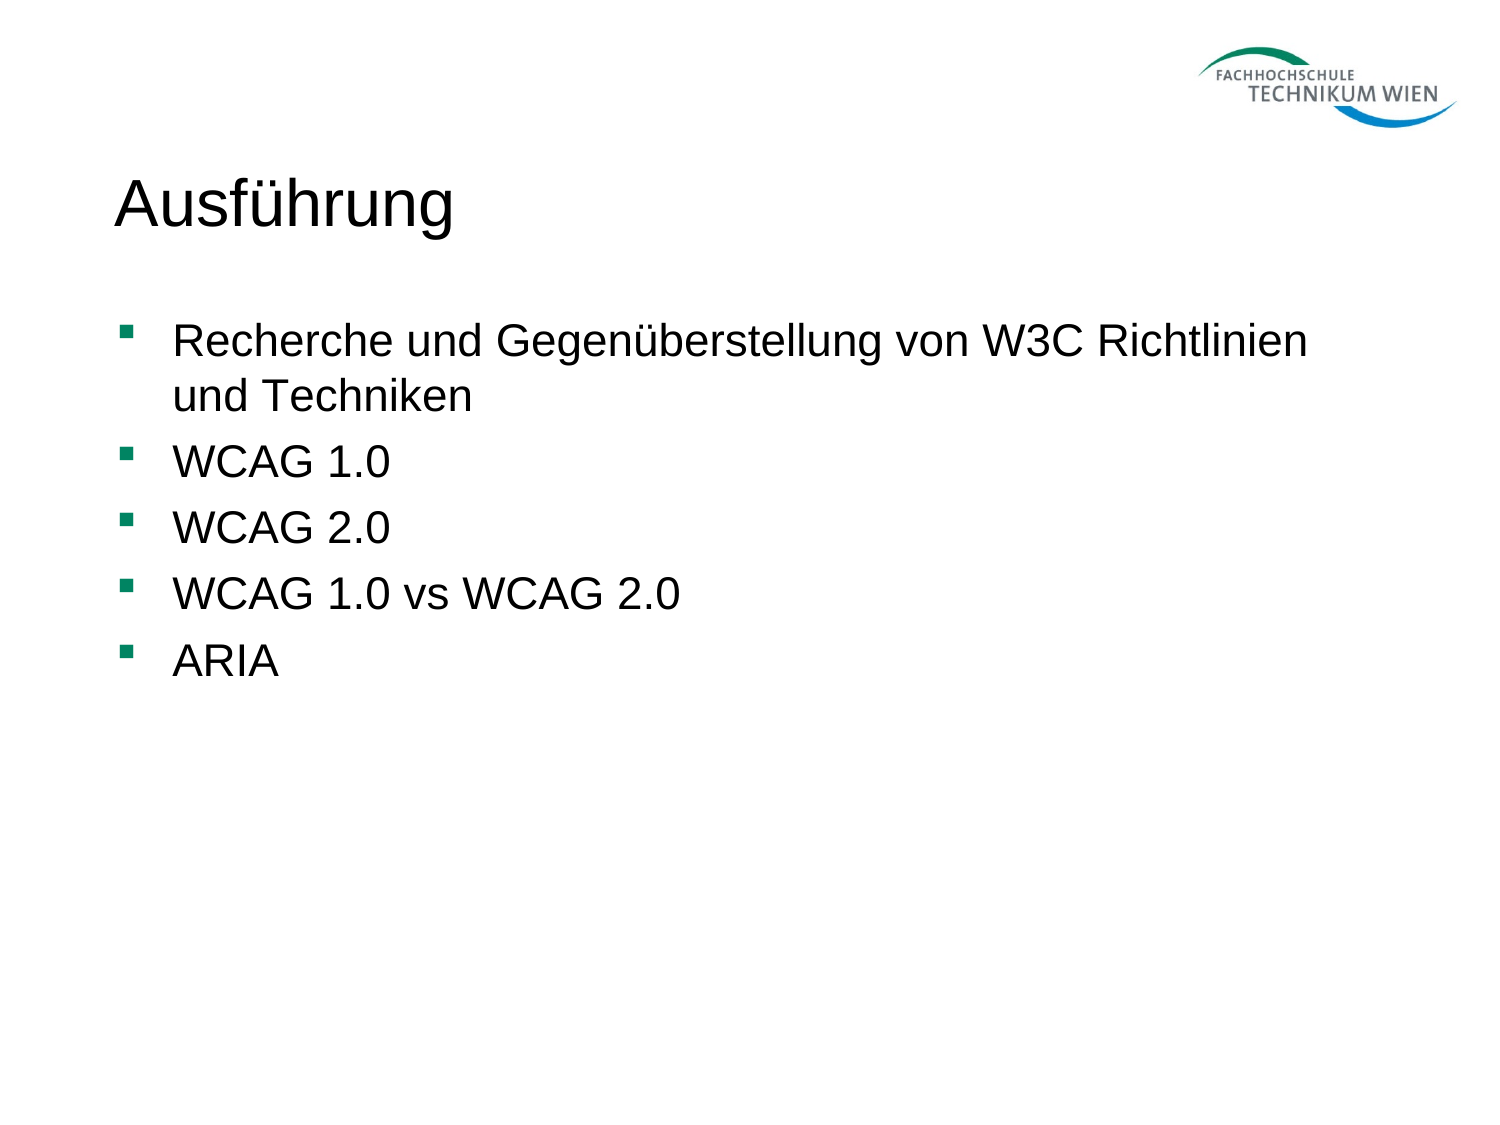

# Ausführung
Recherche und Gegenüberstellung von W3C Richtlinien und Techniken
WCAG 1.0
WCAG 2.0
WCAG 1.0 vs WCAG 2.0
ARIA